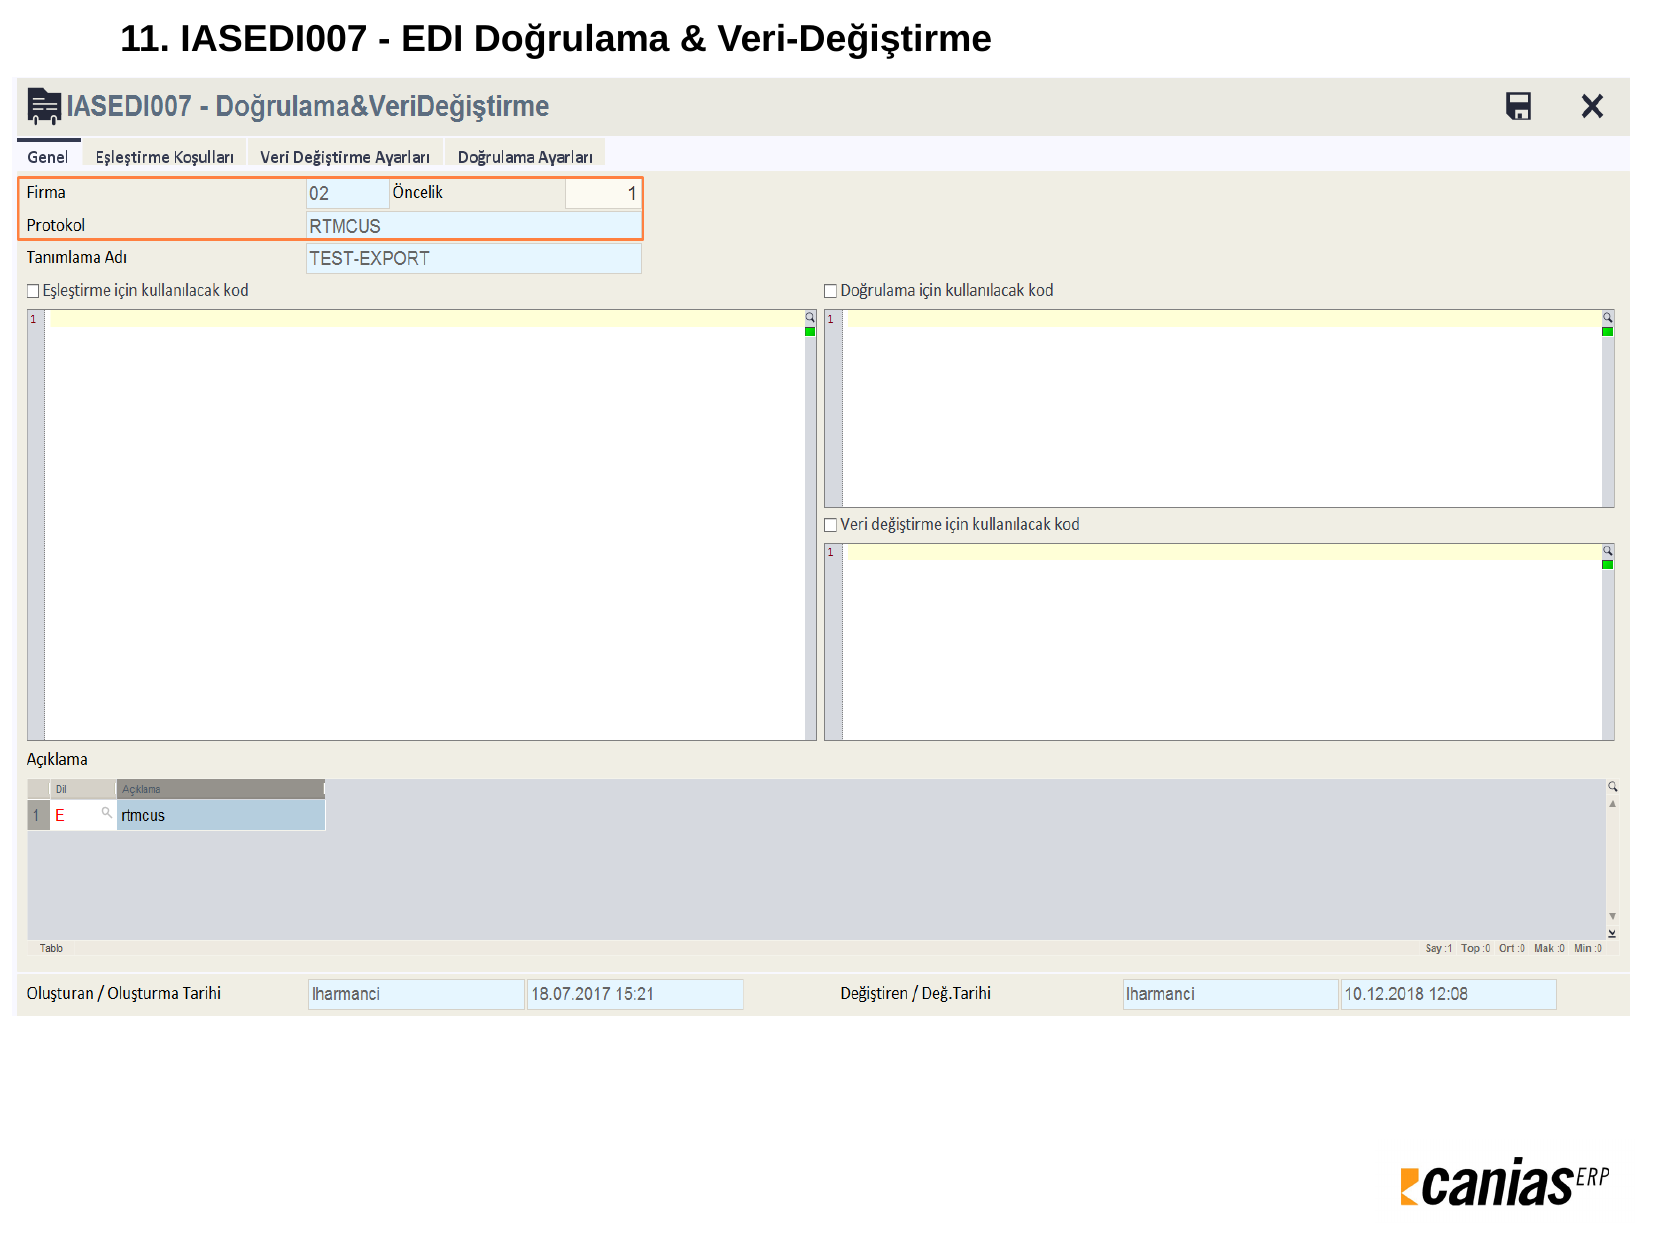

11. IASEDI007 - EDI Doğrulama & Veri-Değiştirme